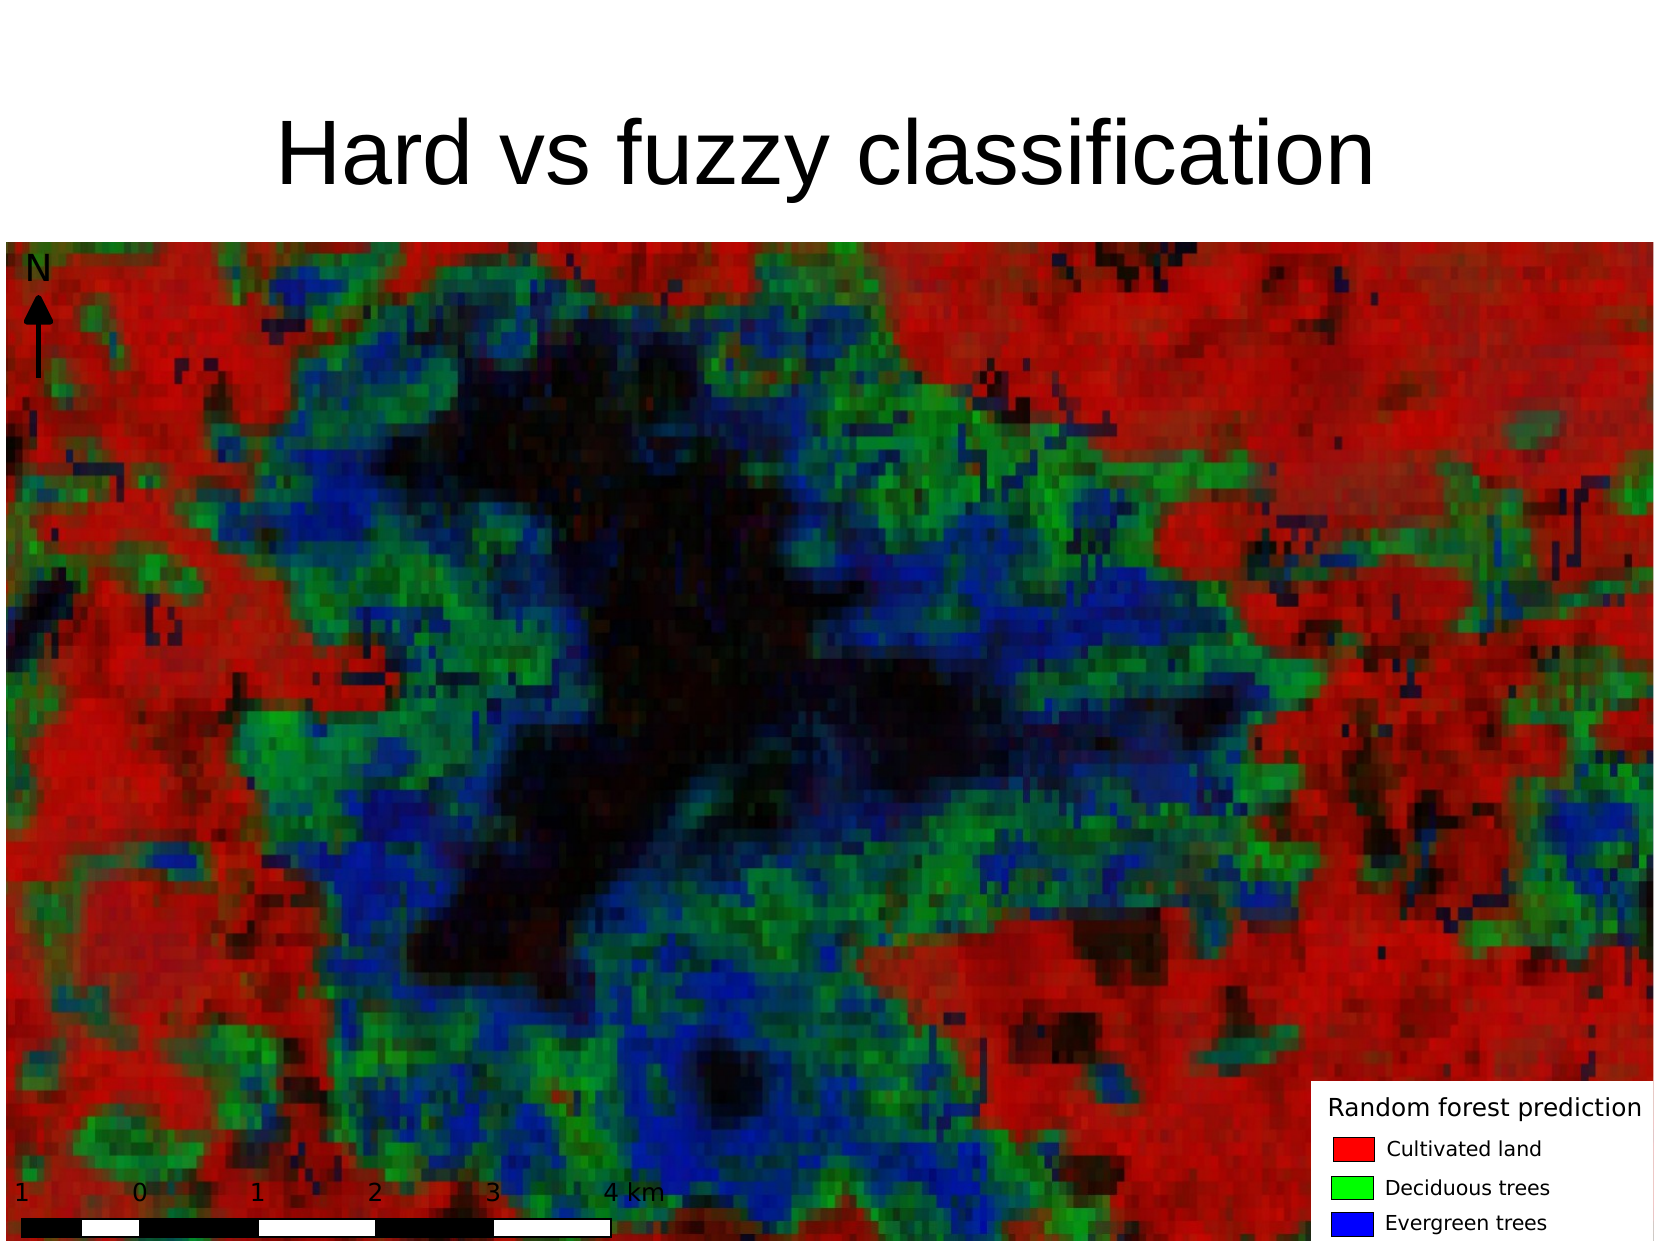

# Hard vs fuzzy classification
N
1
0
1
2
3
4 km
Random forest prediction
Cultivated land
Deciduous trees
Evergreen trees